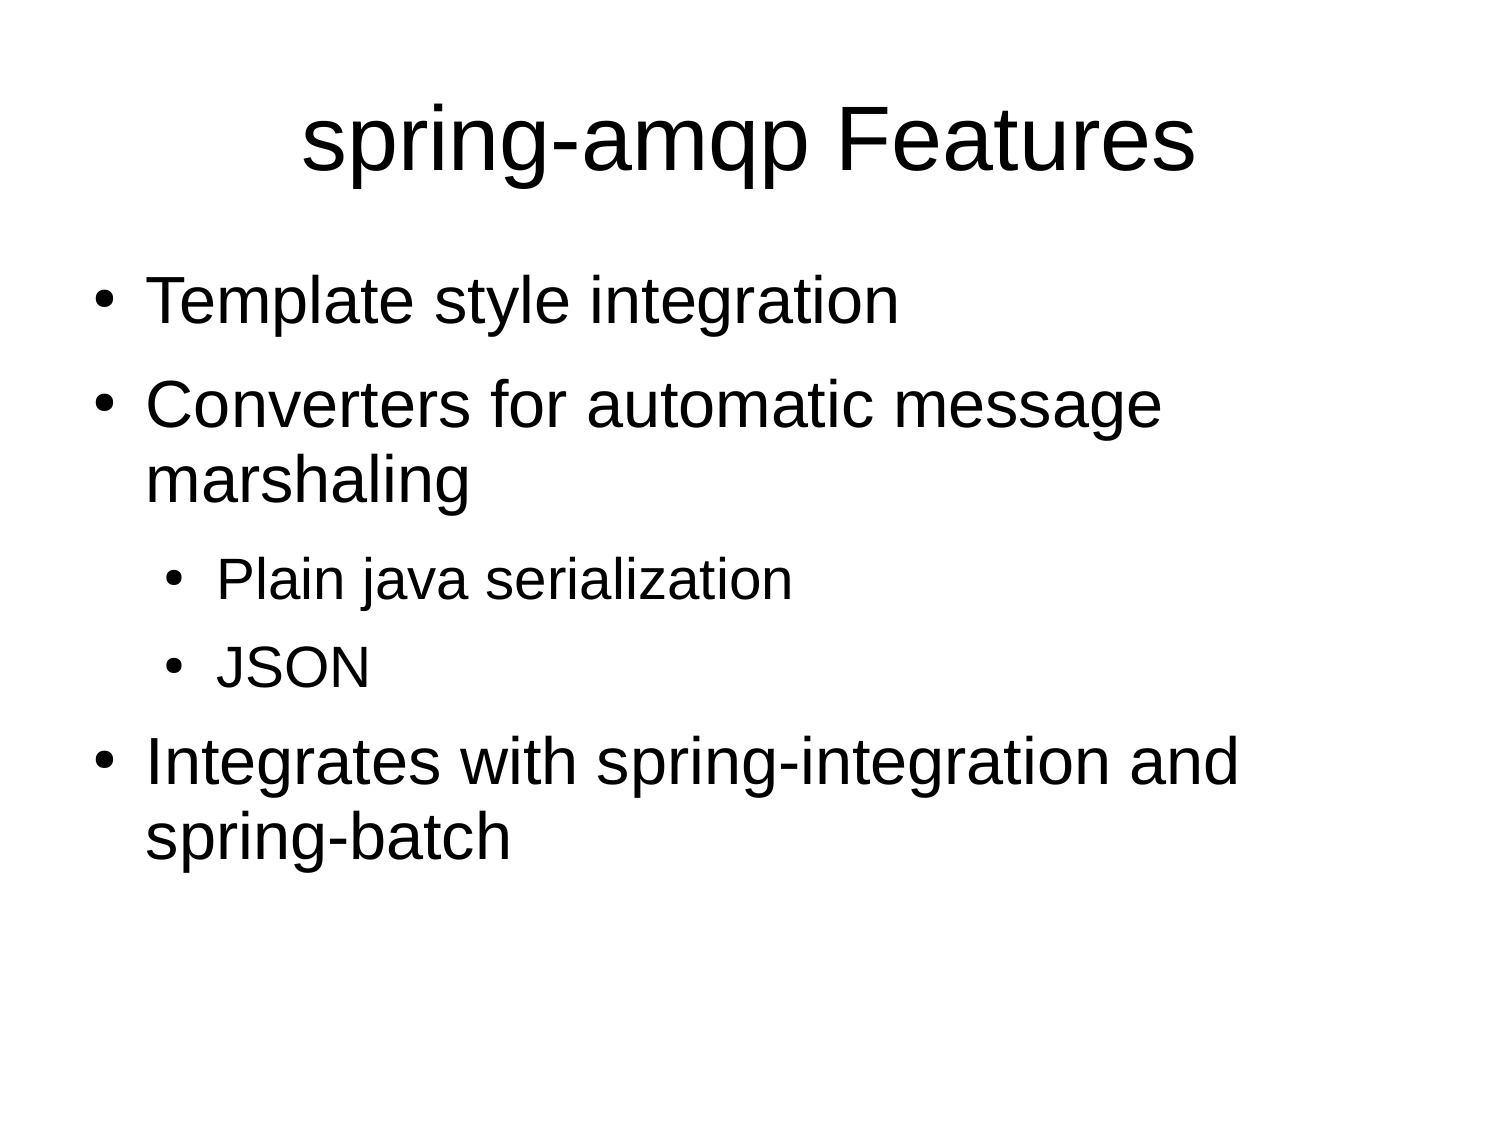

# spring-amqp Features
Template style integration
Converters for automatic message marshaling
Plain java serialization
JSON
Integrates with spring-integration and spring-batch